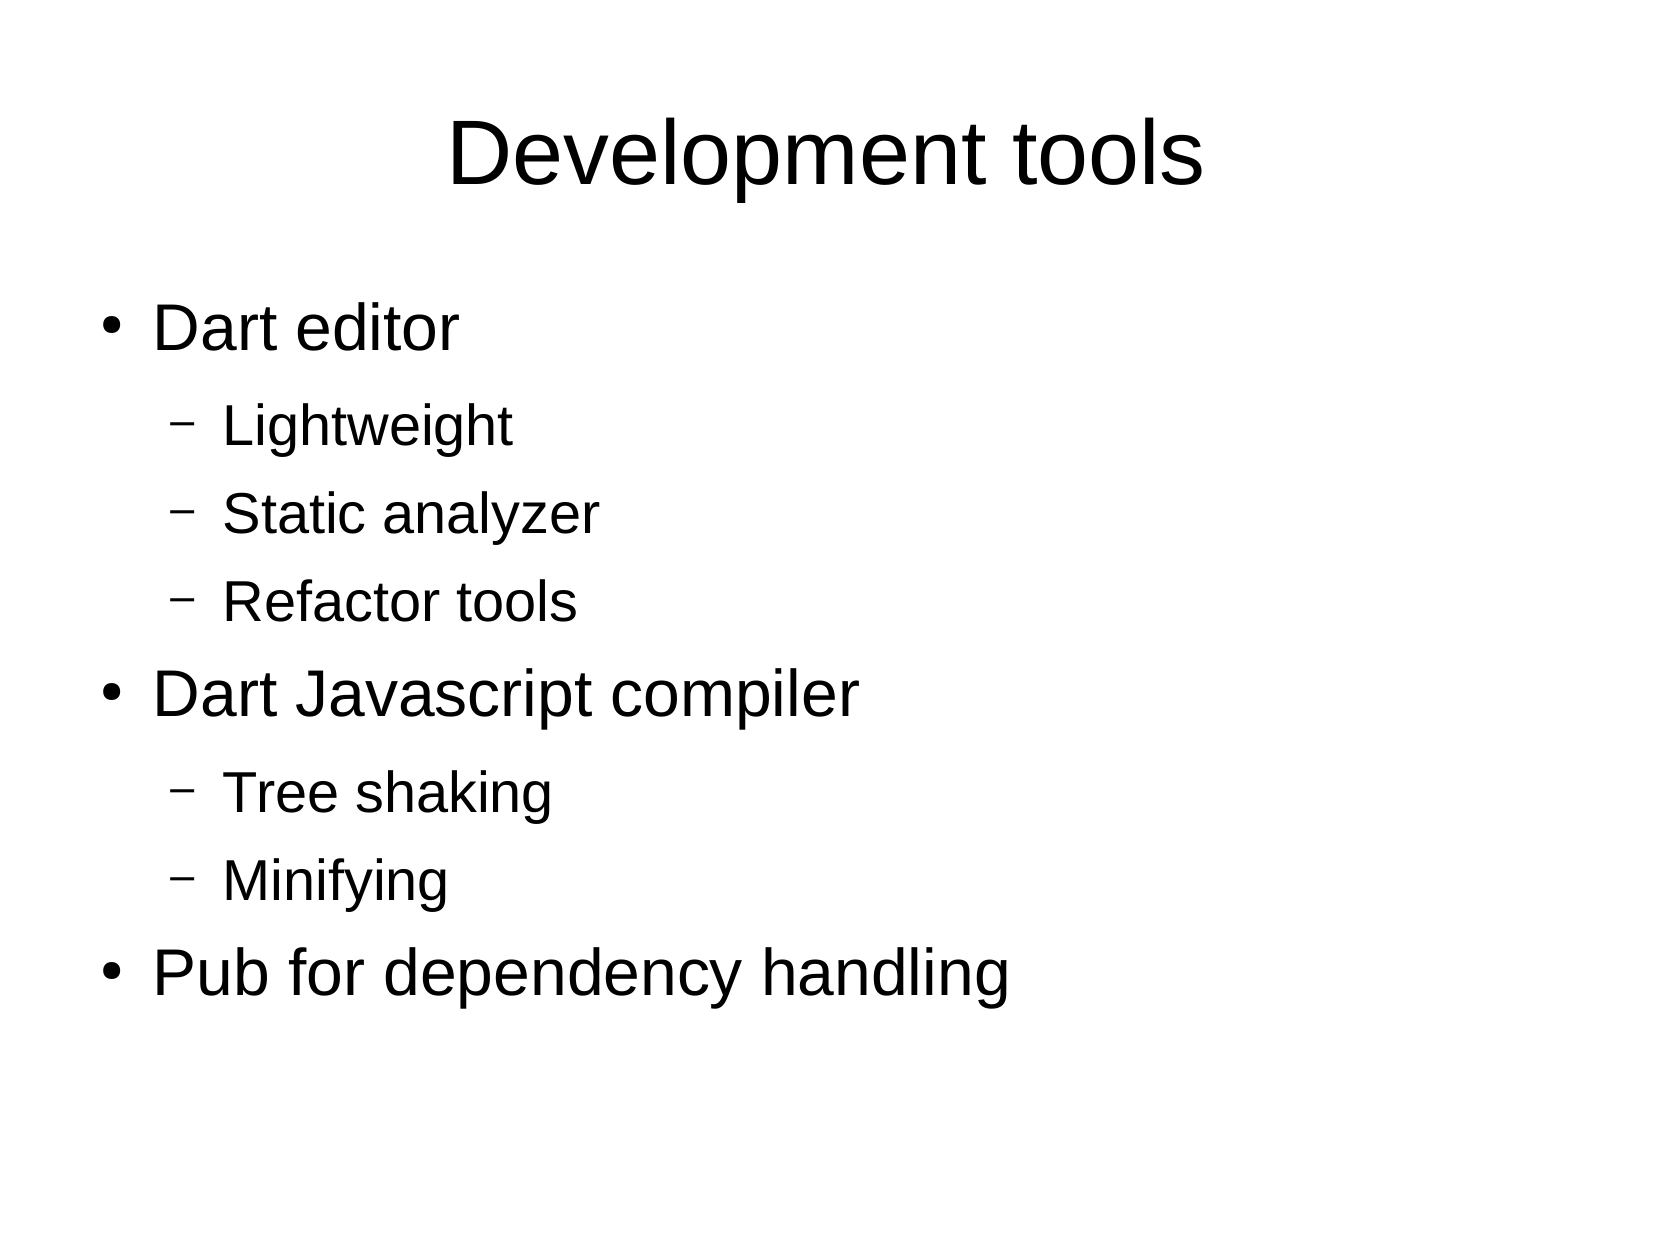

# Development tools
Dart editor
Lightweight
Static analyzer
Refactor tools
Dart Javascript compiler
Tree shaking
Minifying
Pub for dependency handling